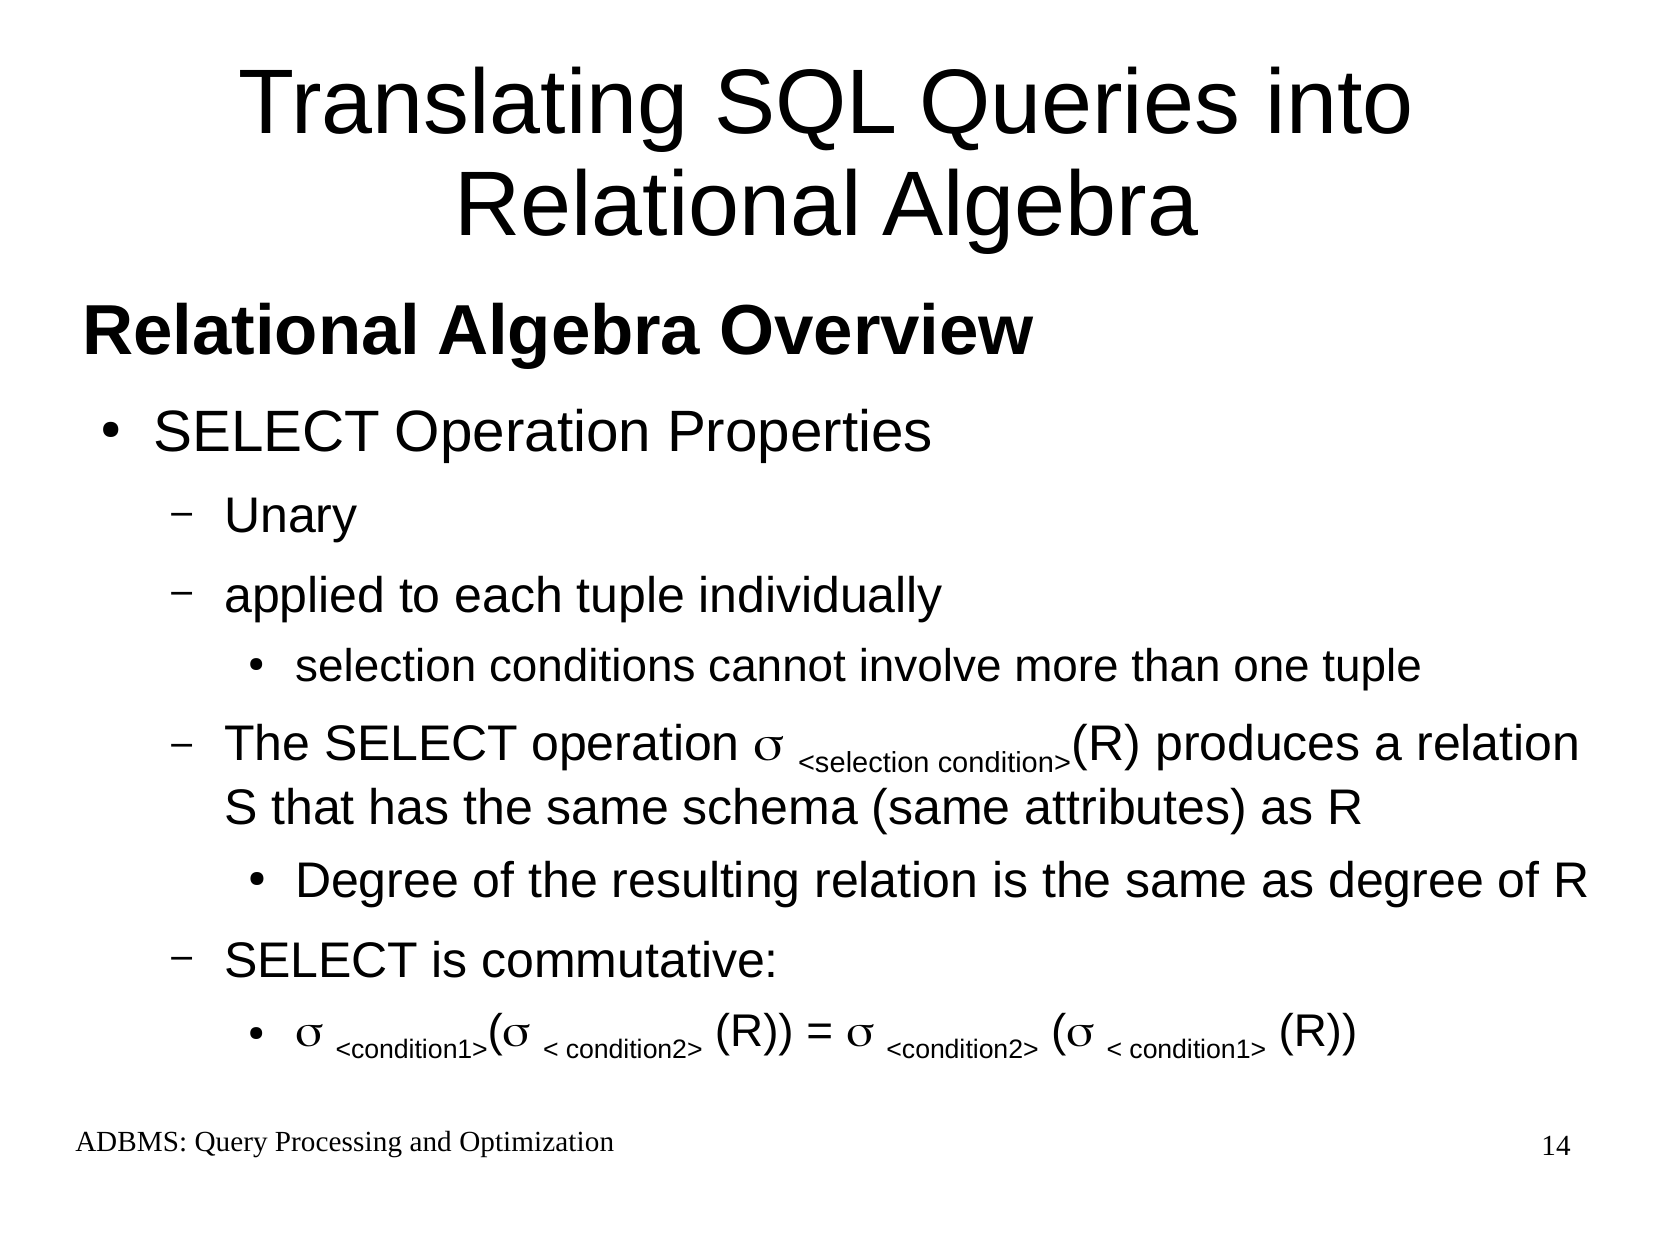

# Translating SQL Queries into Relational Algebra
Relational Algebra Overview
SELECT Operation Properties
Unary
applied to each tuple individually
selection conditions cannot involve more than one tuple
The SELECT operation  <selection condition>(R) produces a relation S that has the same schema (same attributes) as R
Degree of the resulting relation is the same as degree of R
SELECT is commutative:
 <condition1>( < condition2> (R)) =  <condition2> ( < condition1> (R))